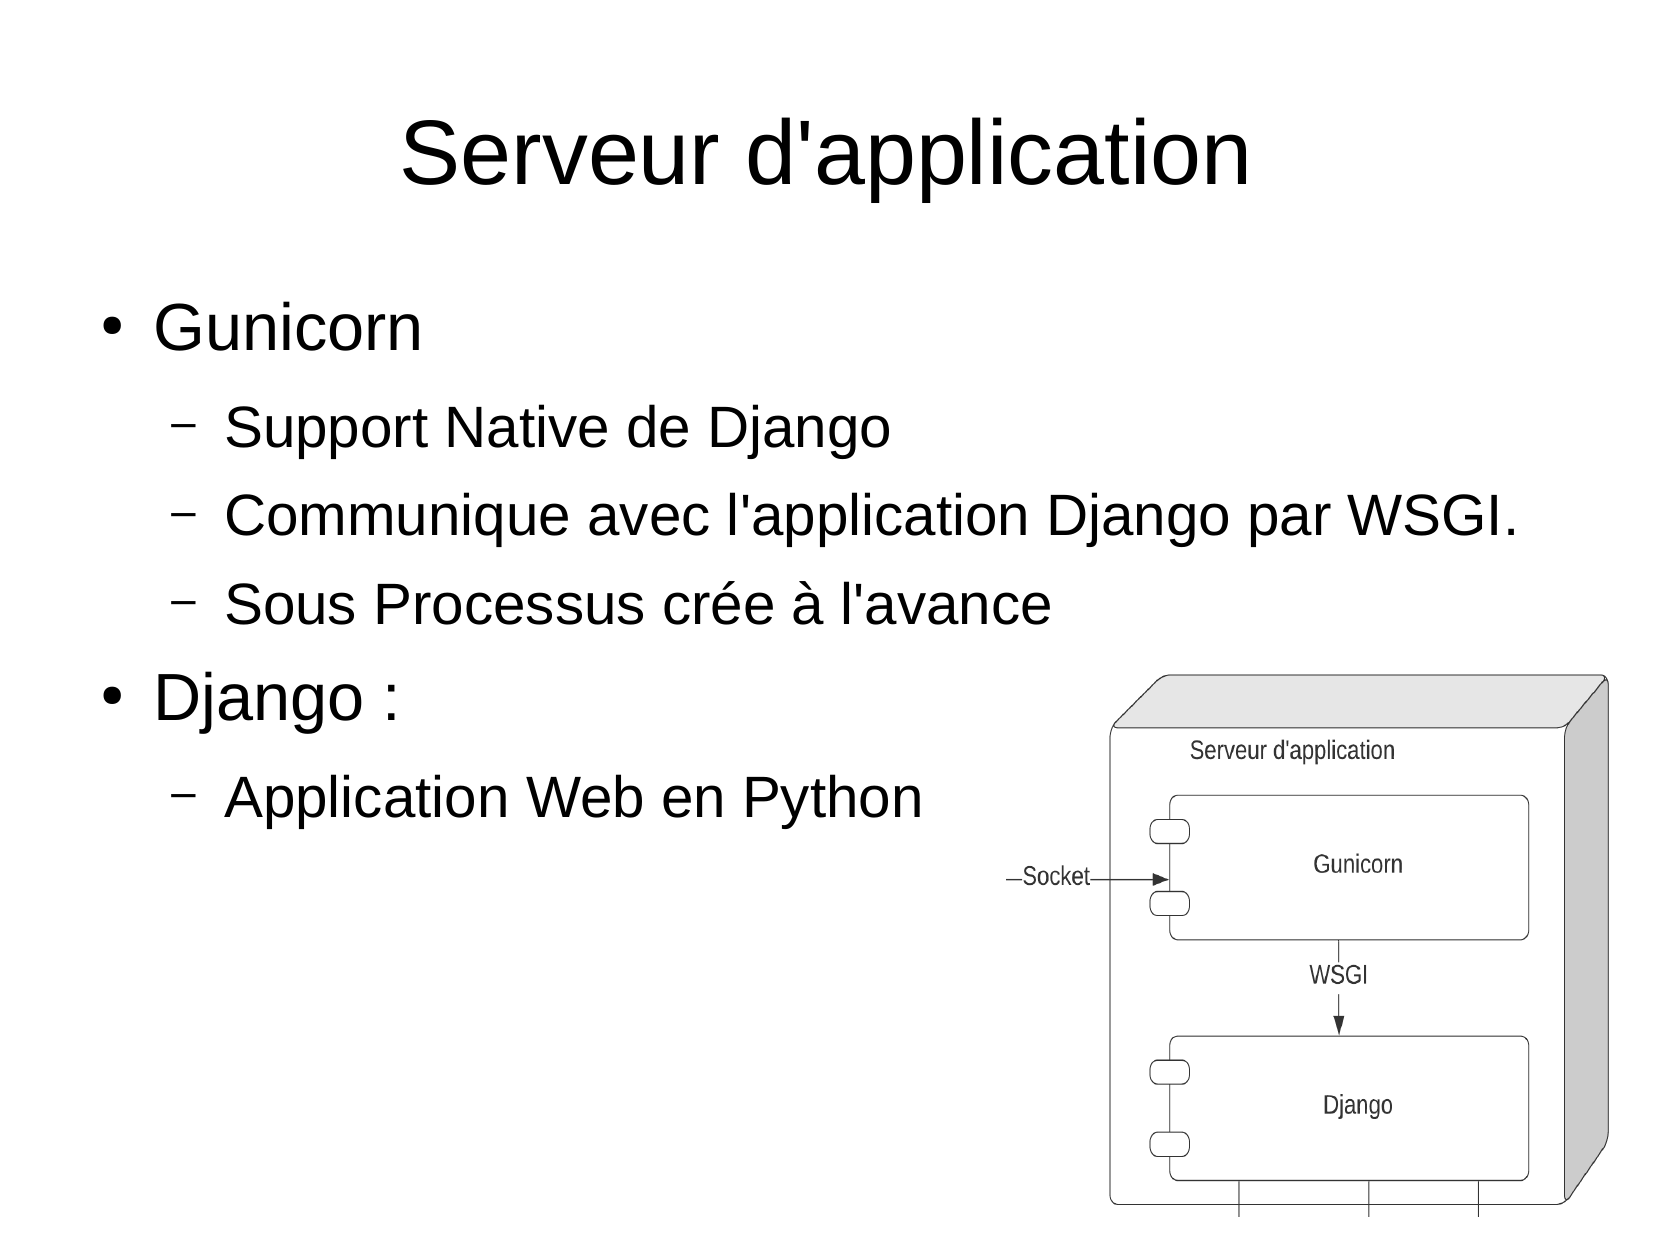

# Serveur d'application
Gunicorn
Support Native de Django
Communique avec l'application Django par WSGI.
Sous Processus crée à l'avance
Django :
Application Web en Python